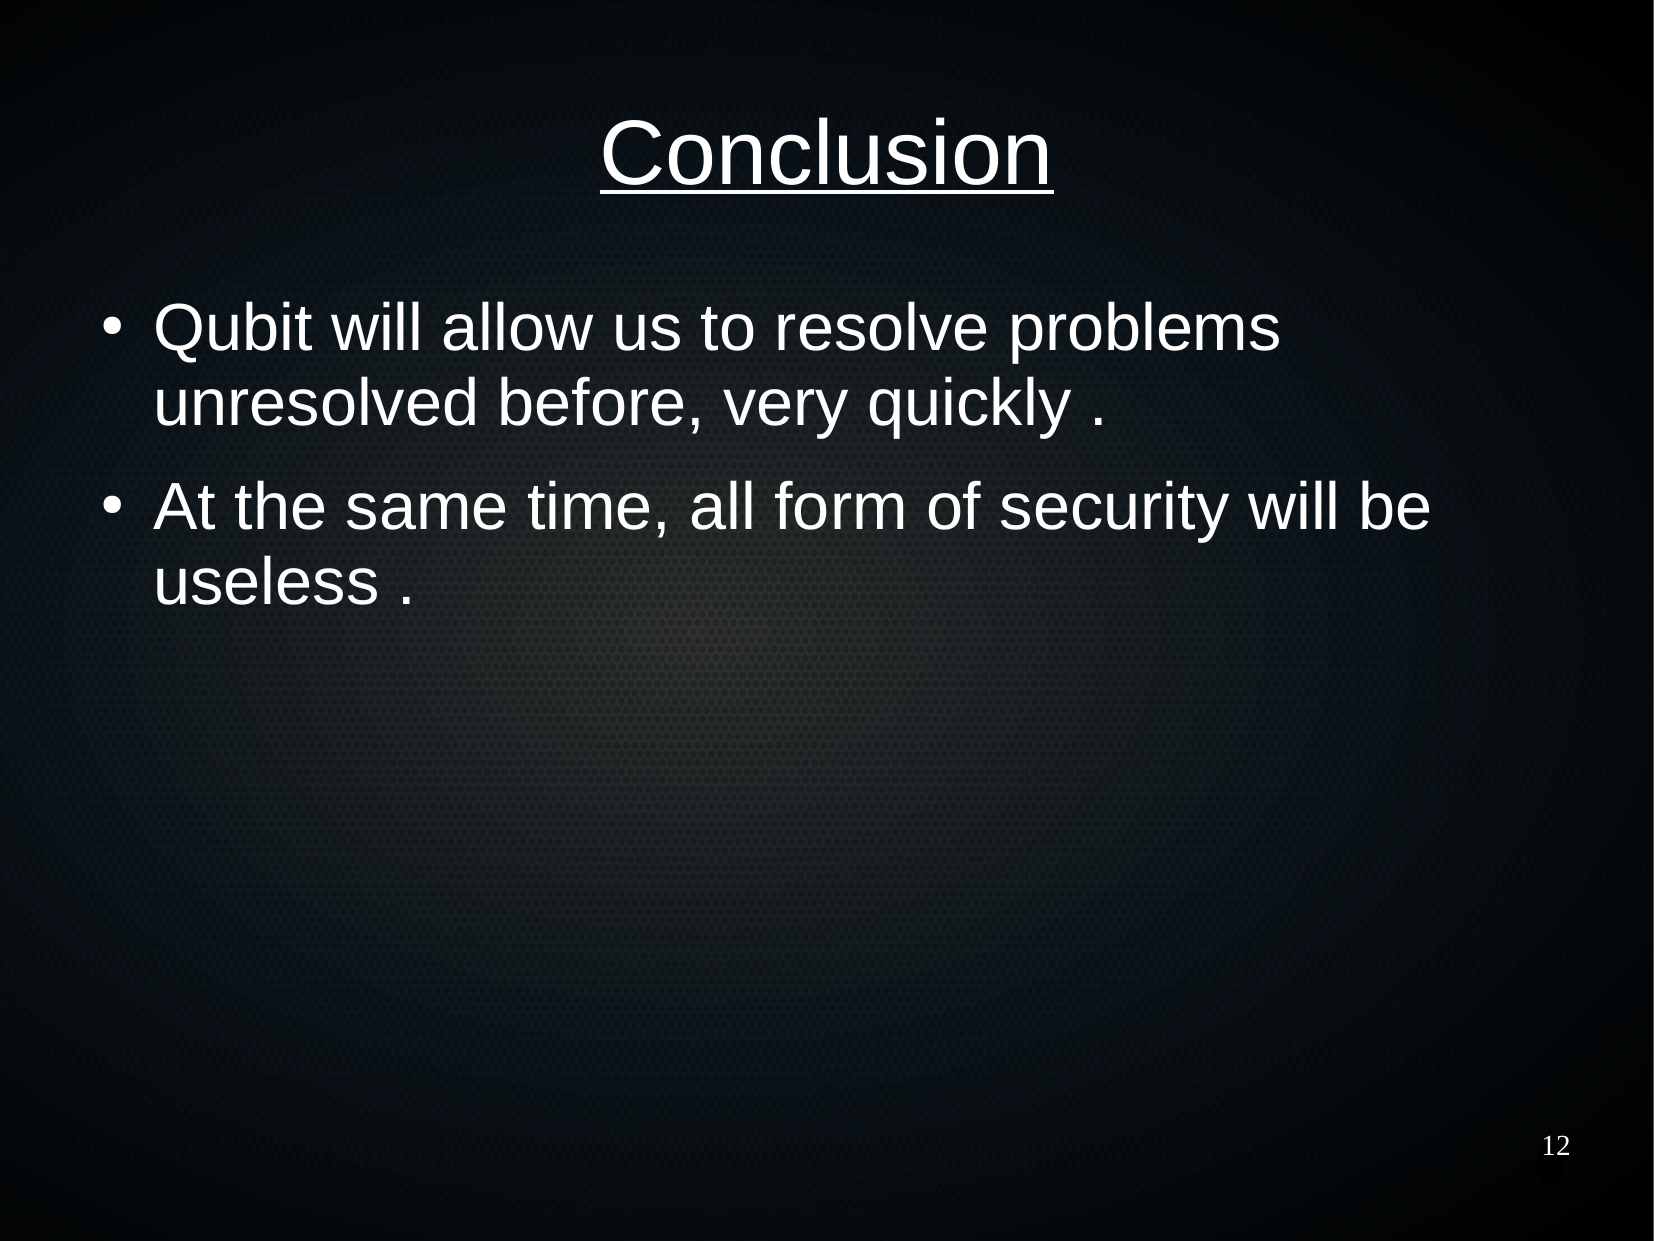

# Conclusion
Qubit will allow us to resolve problems unresolved before, very quickly .
At the same time, all form of security will be useless .
12